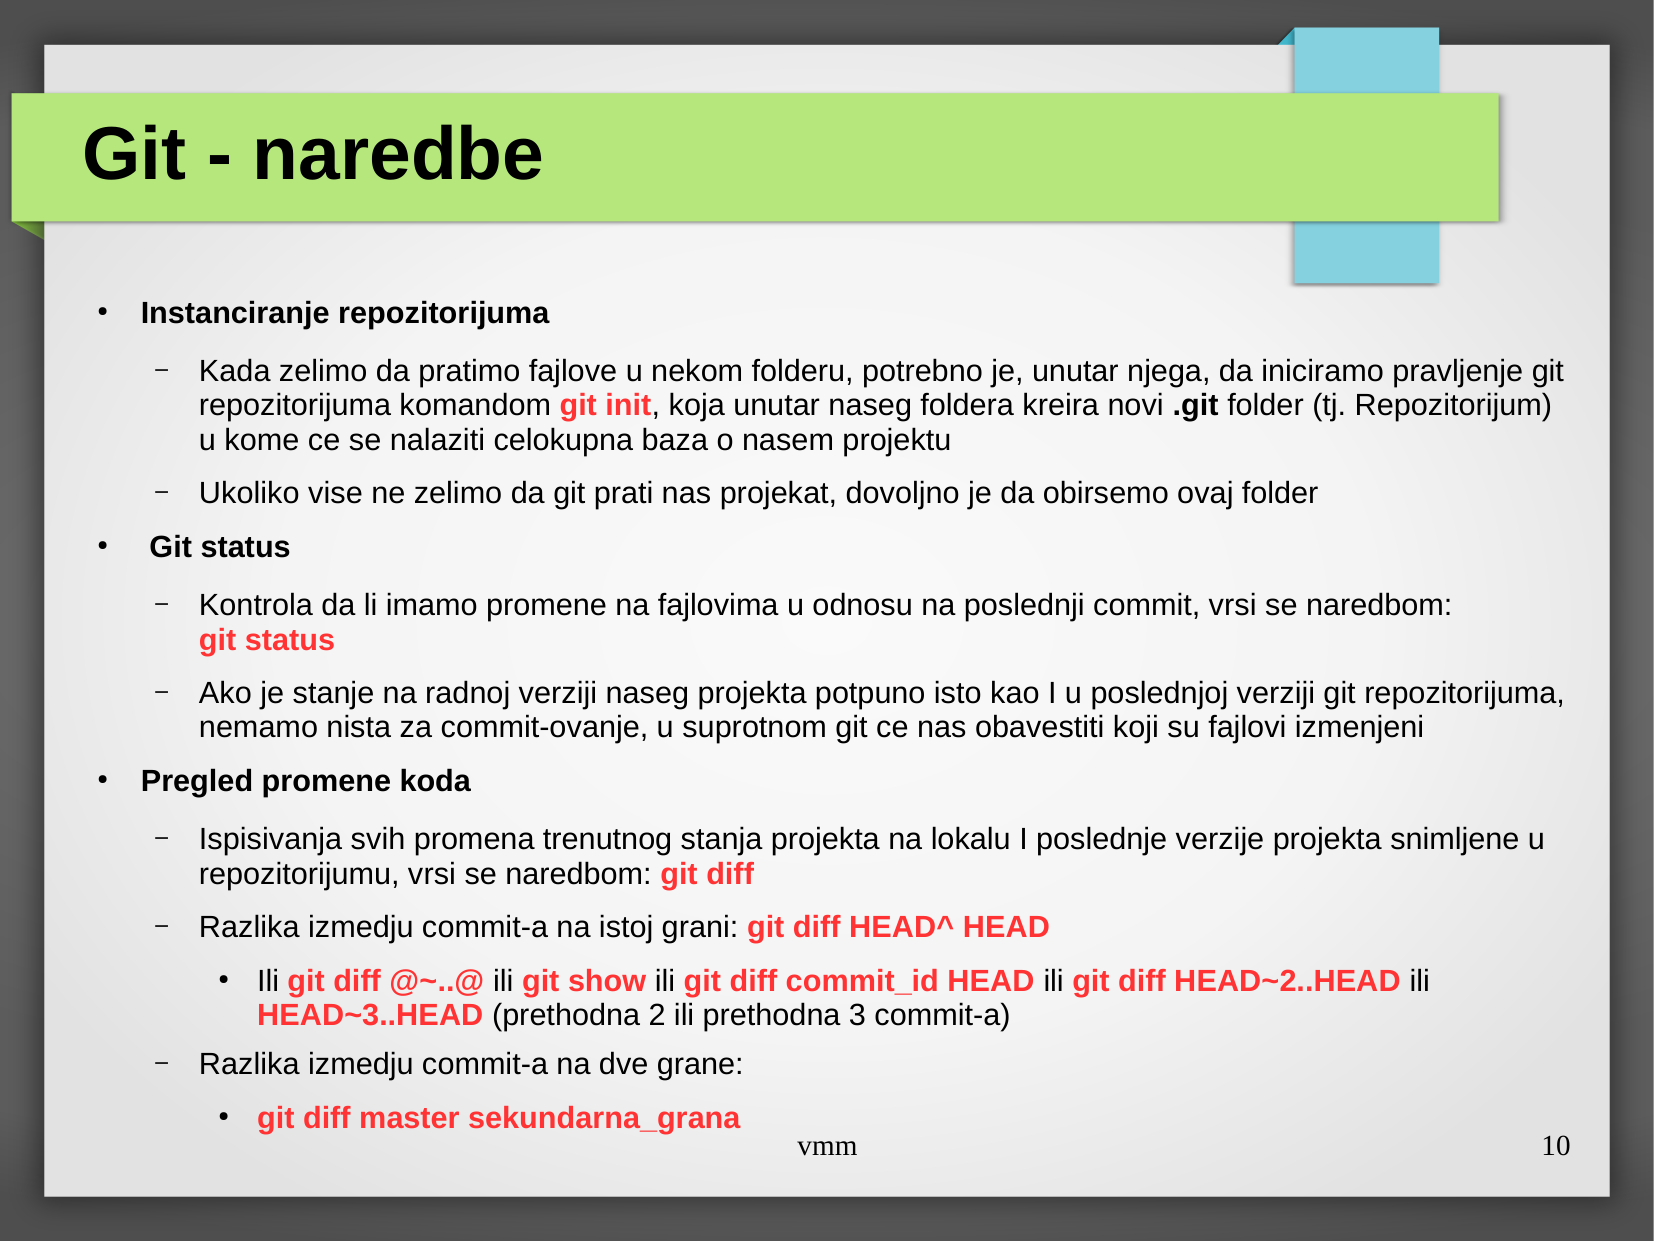

# Git - naredbe
Instanciranje repozitorijuma
Kada zelimo da pratimo fajlove u nekom folderu, potrebno je, unutar njega, da iniciramo pravljenje git repozitorijuma komandom git init, koja unutar naseg foldera kreira novi .git folder (tj. Repozitorijum) u kome ce se nalaziti celokupna baza o nasem projektu
Ukoliko vise ne zelimo da git prati nas projekat, dovoljno je da obirsemo ovaj folder
 Git status
Kontrola da li imamo promene na fajlovima u odnosu na poslednji commit, vrsi se naredbom: 			 git status
Ako je stanje na radnoj verziji naseg projekta potpuno isto kao I u poslednjoj verziji git repozitorijuma, nemamo nista za commit-ovanje, u suprotnom git ce nas obavestiti koji su fajlovi izmenjeni
Pregled promene koda
Ispisivanja svih promena trenutnog stanja projekta na lokalu I poslednje verzije projekta snimljene u repozitorijumu, vrsi se naredbom: git diff
Razlika izmedju commit-a na istoj grani: git diff HEAD^ HEAD
Ili git diff @~..@ ili git show ili git diff commit_id HEAD ili git diff HEAD~2..HEAD ili HEAD~3..HEAD (prethodna 2 ili prethodna 3 commit-a)
Razlika izmedju commit-a na dve grane:
git diff master sekundarna_grana
vmm
10